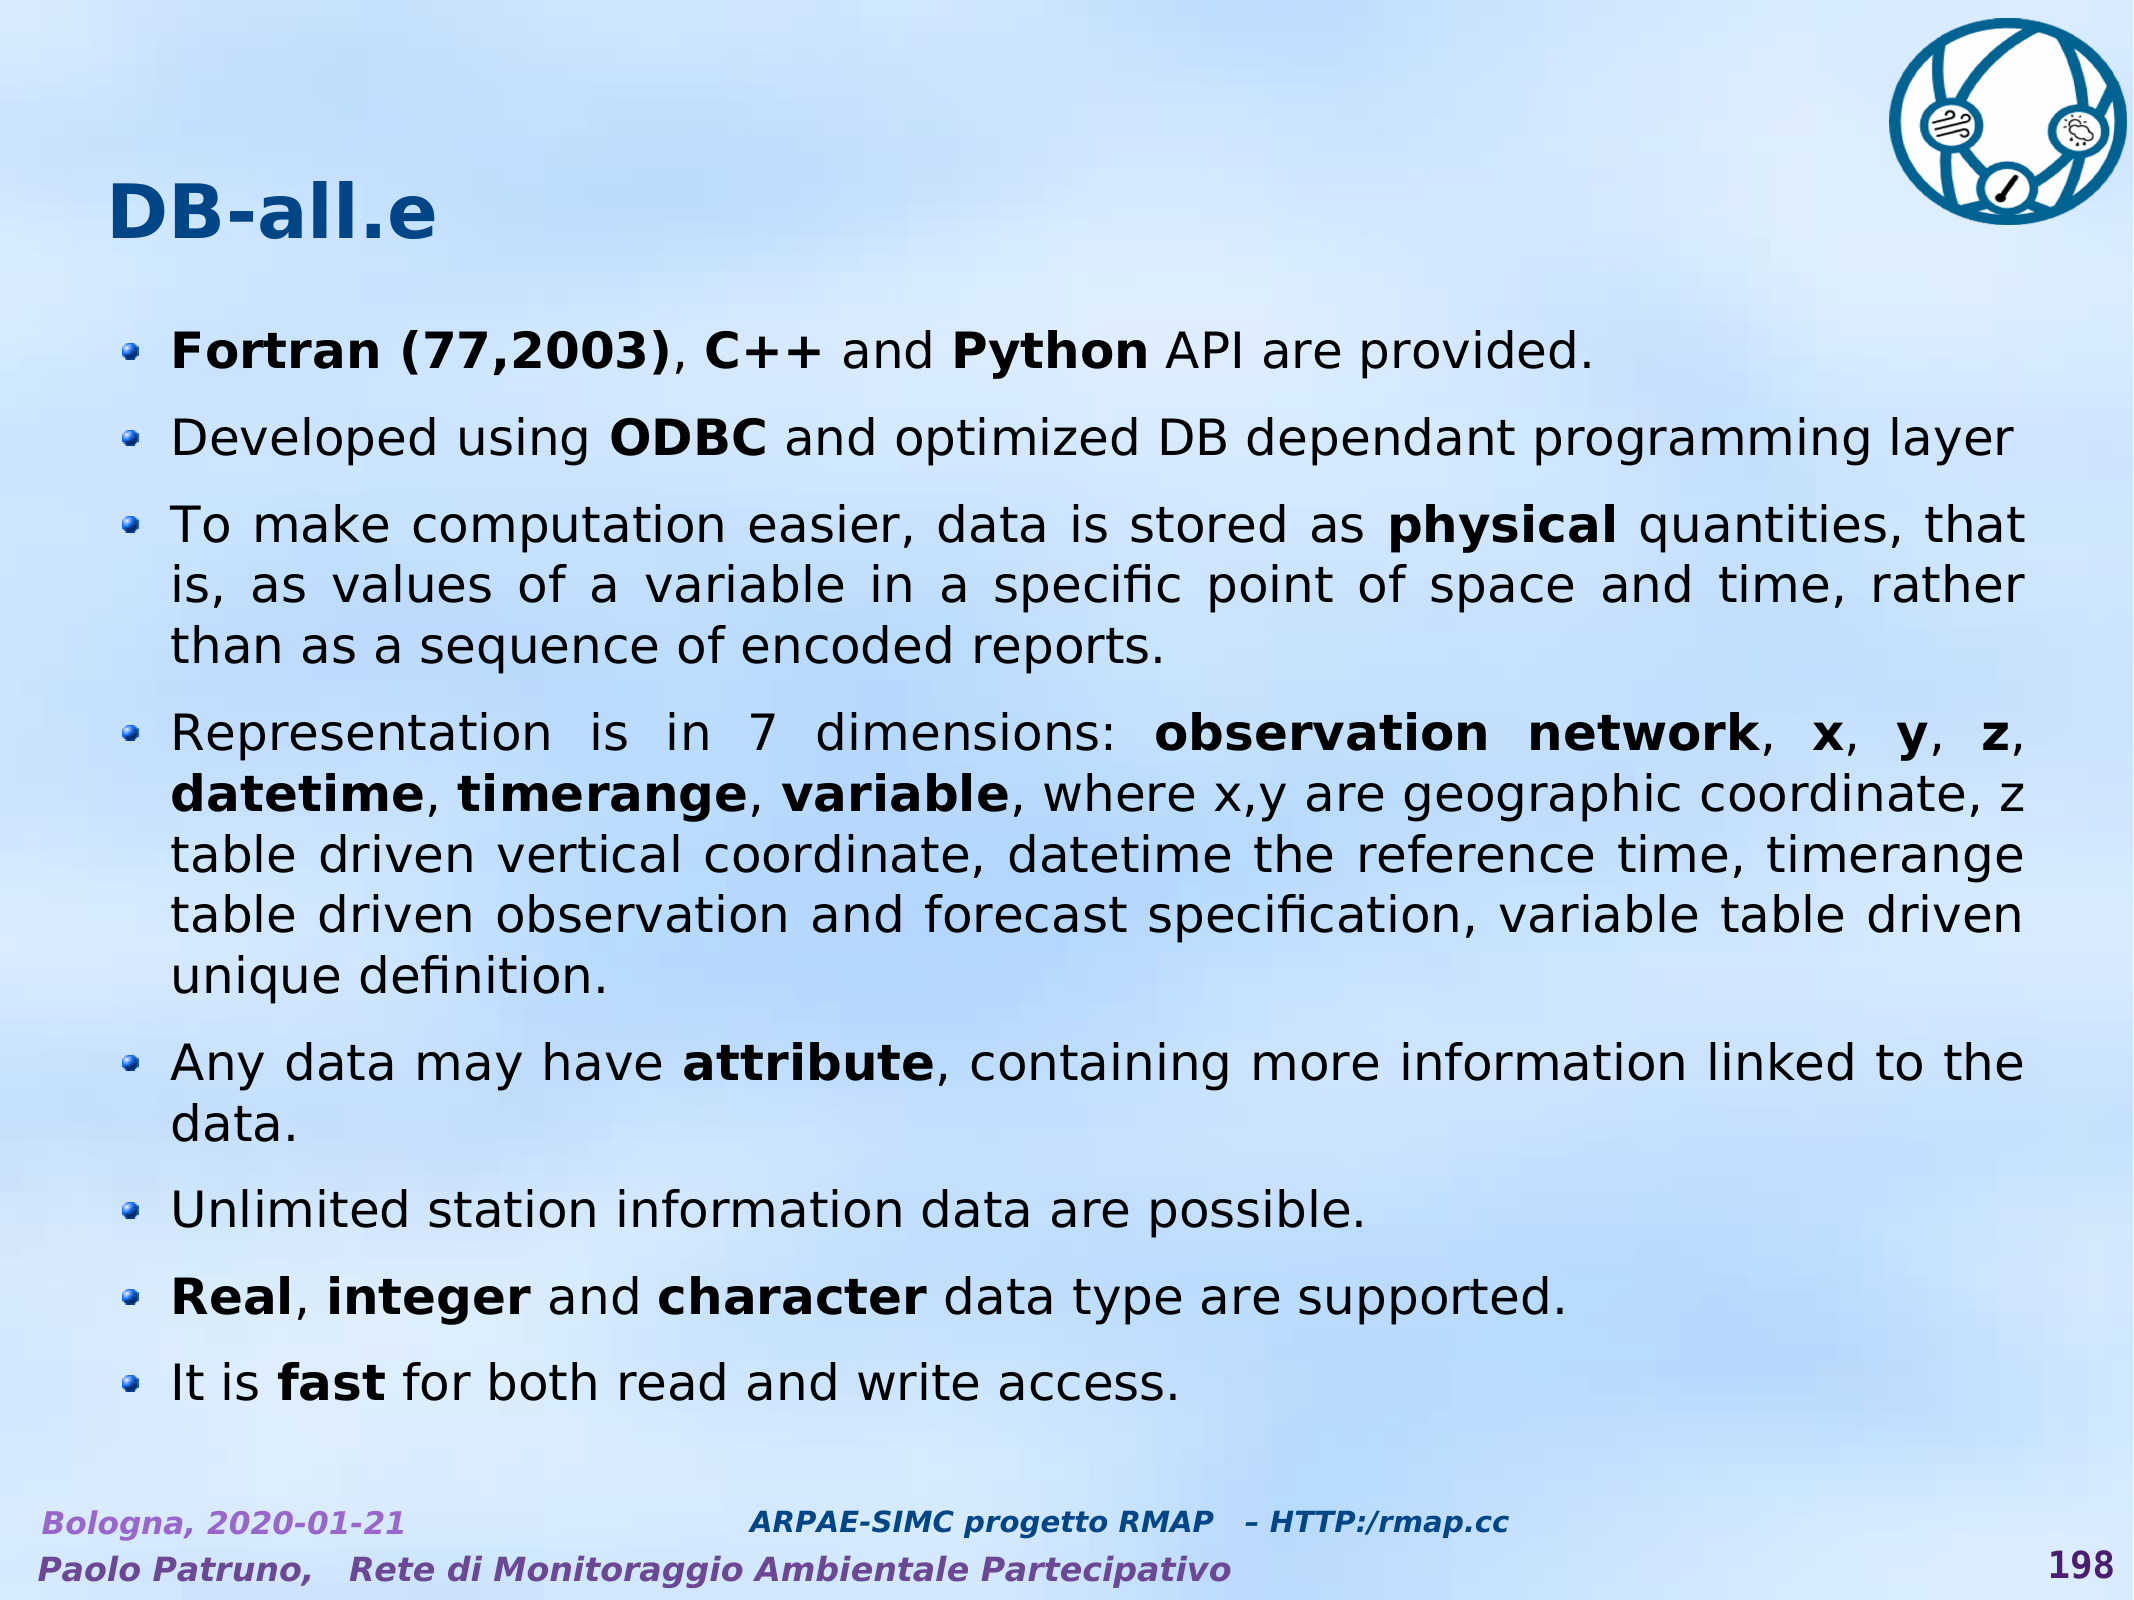

# DB-all.e
Fortran (77,2003), C++ and Python API are provided.
Developed using ODBC and optimized DB dependant programming layer
To make computation easier, data is stored as physical quantities, that is, as values of a variable in a specific point of space and time, rather than as a sequence of encoded reports.
Representation is in 7 dimensions: observation network, x, y, z, datetime, timerange, variable, where x,y are geographic coordinate, z table driven vertical coordinate, datetime the reference time, timerange table driven observation and forecast specification, variable table driven unique definition.
Any data may have attribute, containing more information linked to the data.
Unlimited station information data are possible.
Real, integer and character data type are supported.
It is fast for both read and write access.